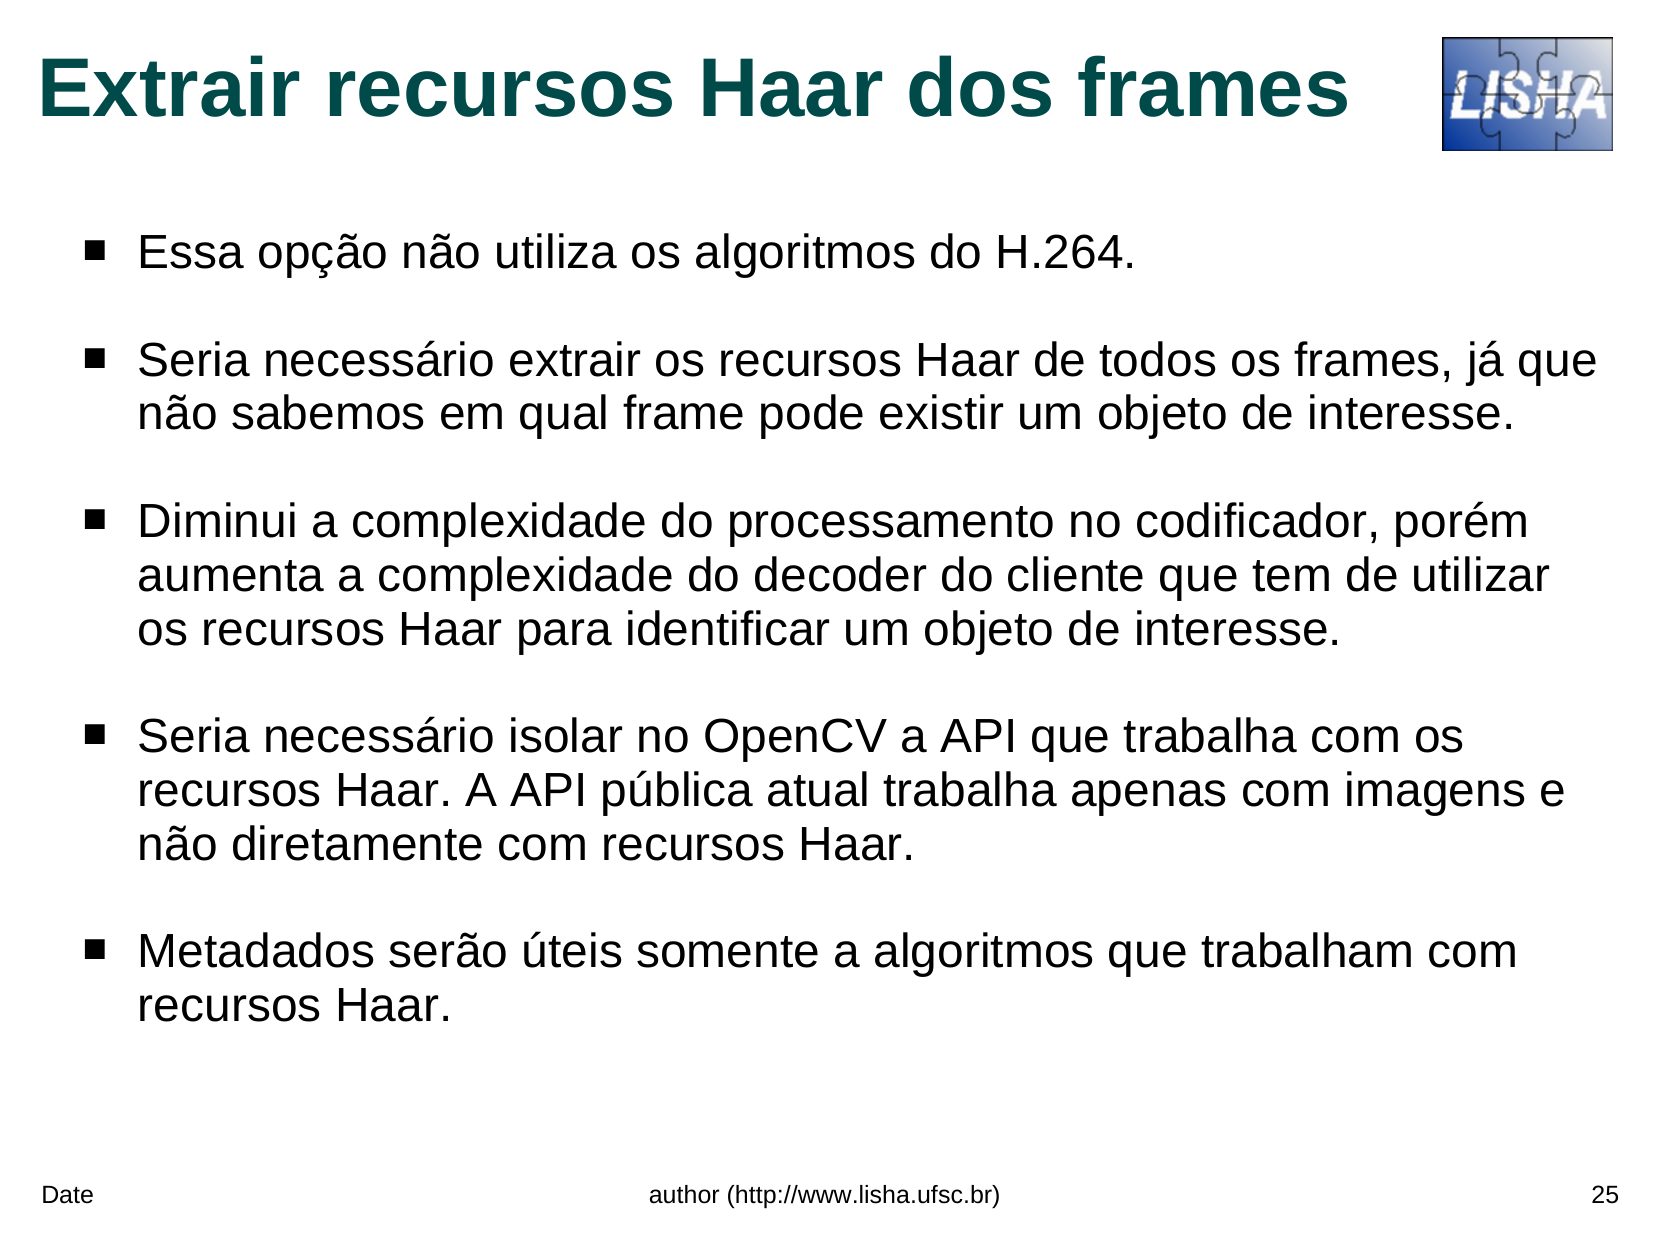

# Extrair recursos Haar dos frames
Essa opção não utiliza os algoritmos do H.264.
Seria necessário extrair os recursos Haar de todos os frames, já que não sabemos em qual frame pode existir um objeto de interesse.
Diminui a complexidade do processamento no codificador, porém aumenta a complexidade do decoder do cliente que tem de utilizar os recursos Haar para identificar um objeto de interesse.
Seria necessário isolar no OpenCV a API que trabalha com os recursos Haar. A API pública atual trabalha apenas com imagens e não diretamente com recursos Haar.
Metadados serão úteis somente a algoritmos que trabalham com recursos Haar.